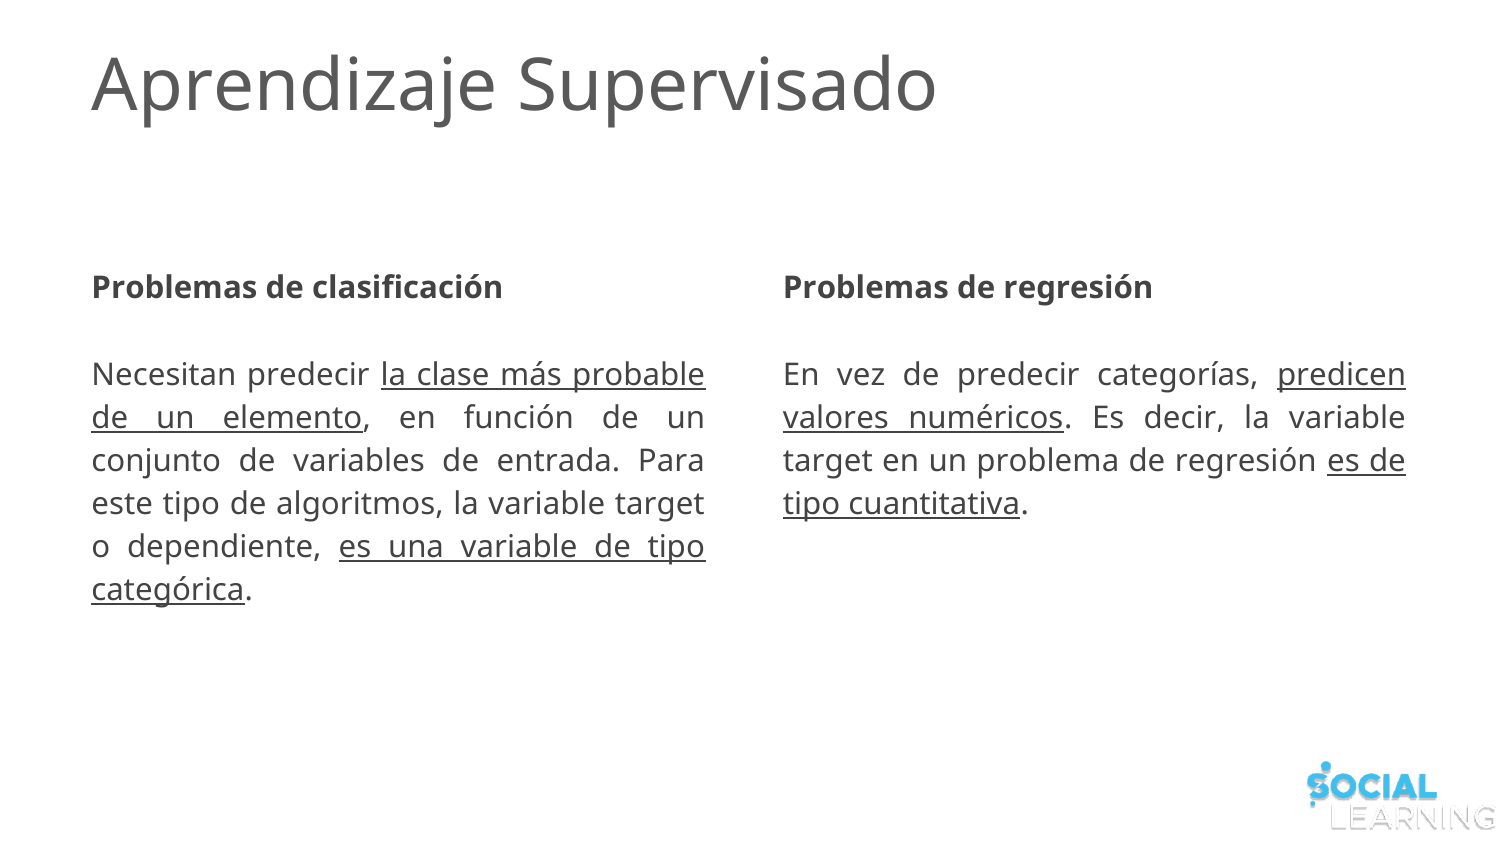

# Aprendizaje Supervisado
Problemas de clasificación
Necesitan predecir la clase más probable de un elemento, en función de un conjunto de variables de entrada. Para este tipo de algoritmos, la variable target o dependiente, es una variable de tipo categórica.
Problemas de regresión
En vez de predecir categorías, predicen valores numéricos. Es decir, la variable target en un problema de regresión es de tipo cuantitativa.